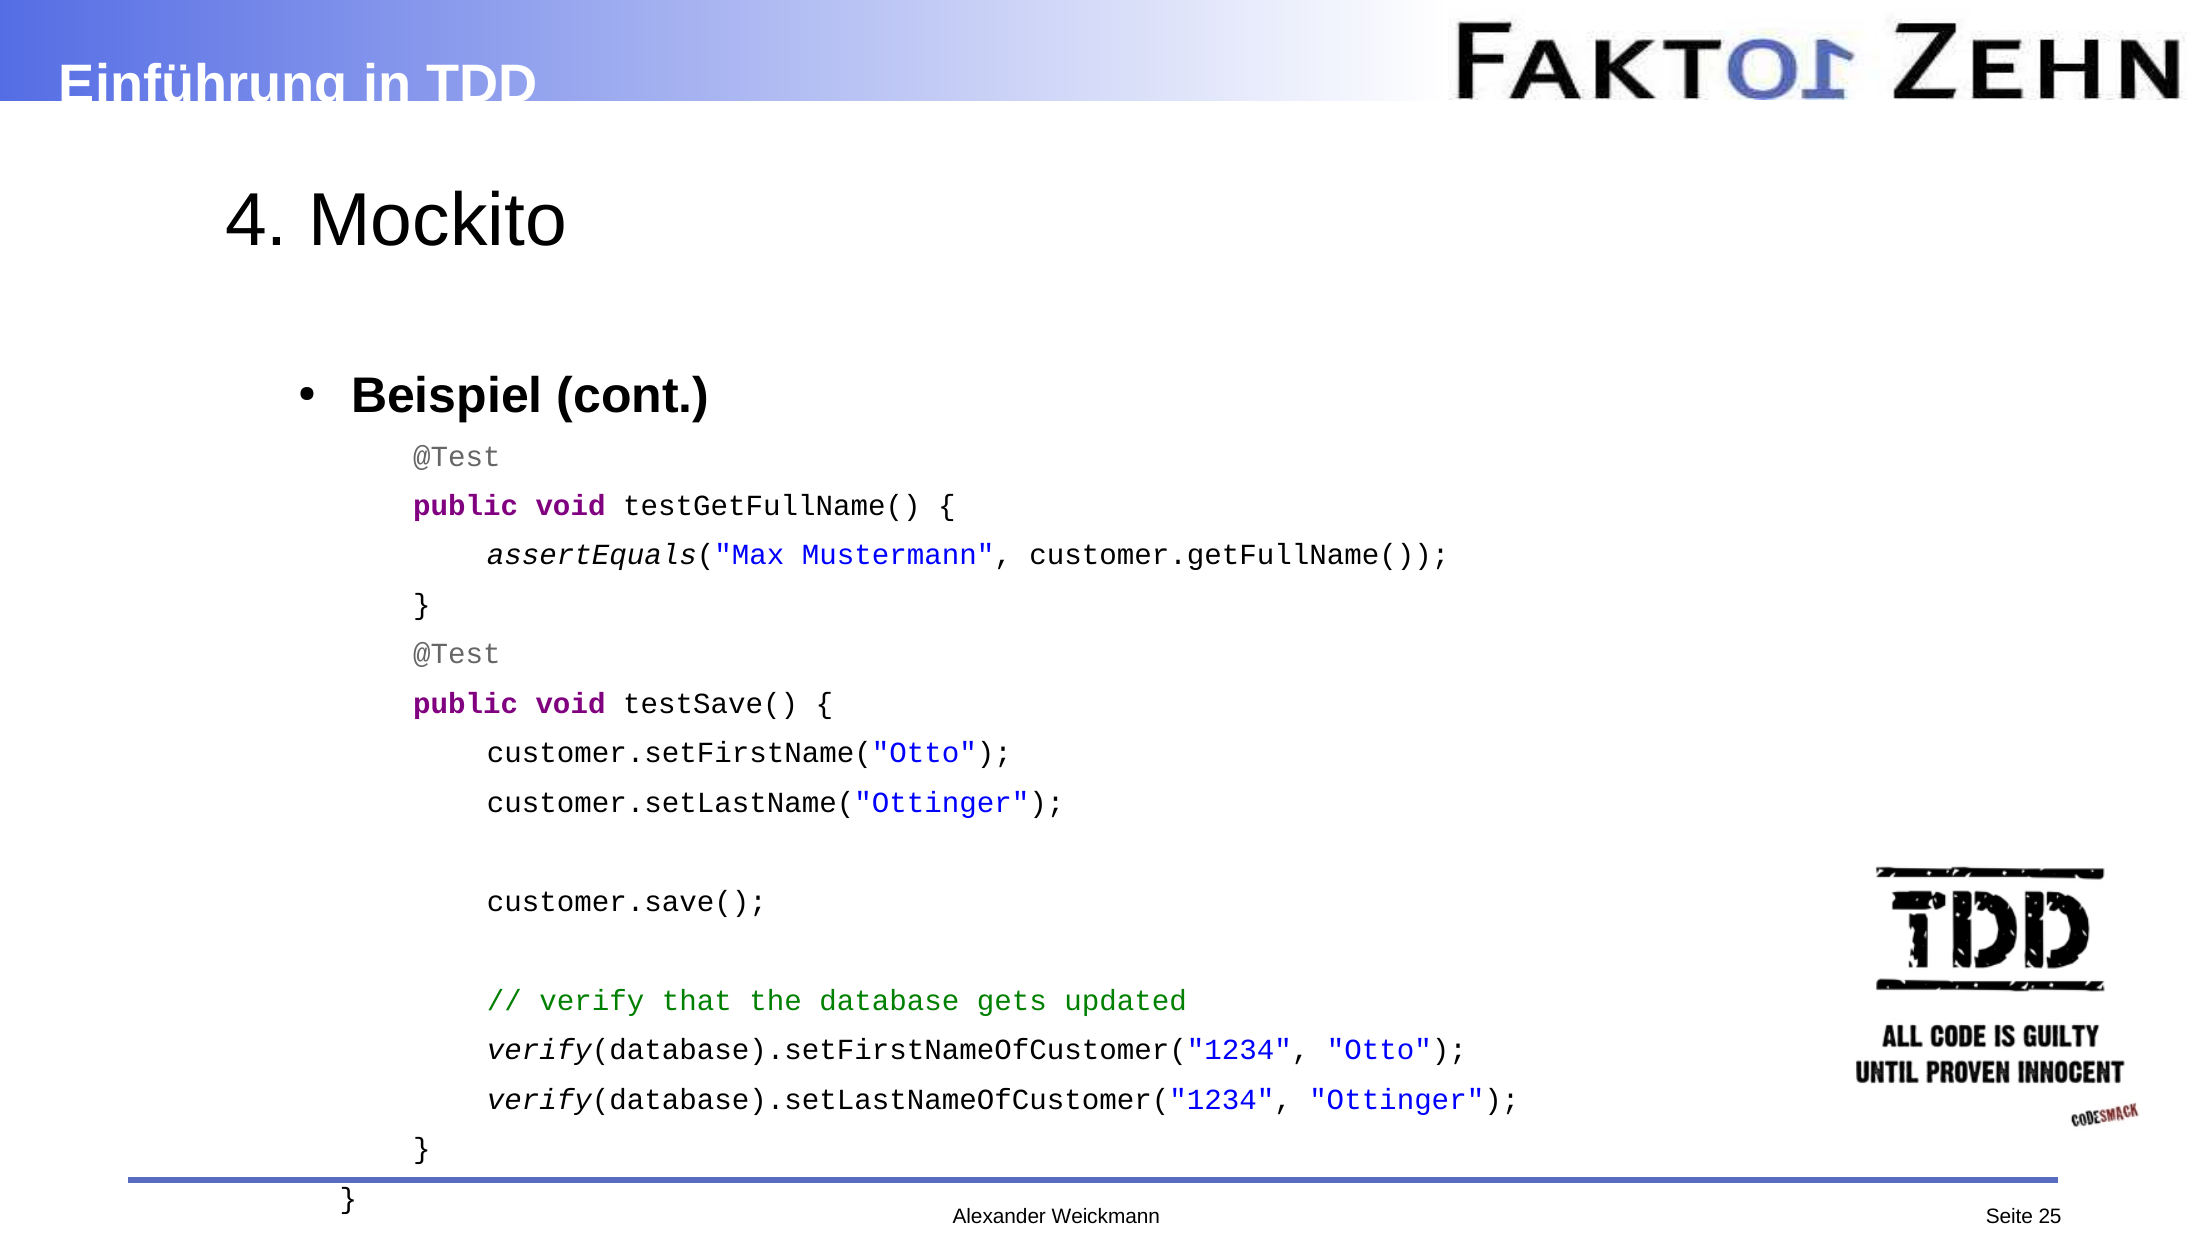

# 4. Mockito
Beispiel (cont.)
	@Test
	public void testGetFullName() {
		assertEquals("Max Mustermann", customer.getFullName());
	}
	@Test
	public void testSave() {
		customer.setFirstName("Otto");
		customer.setLastName("Ottinger");
		customer.save();
		// verify that the database gets updated
		verify(database).setFirstNameOfCustomer("1234", "Otto");
		verify(database).setLastNameOfCustomer("1234", "Ottinger");
	}
}